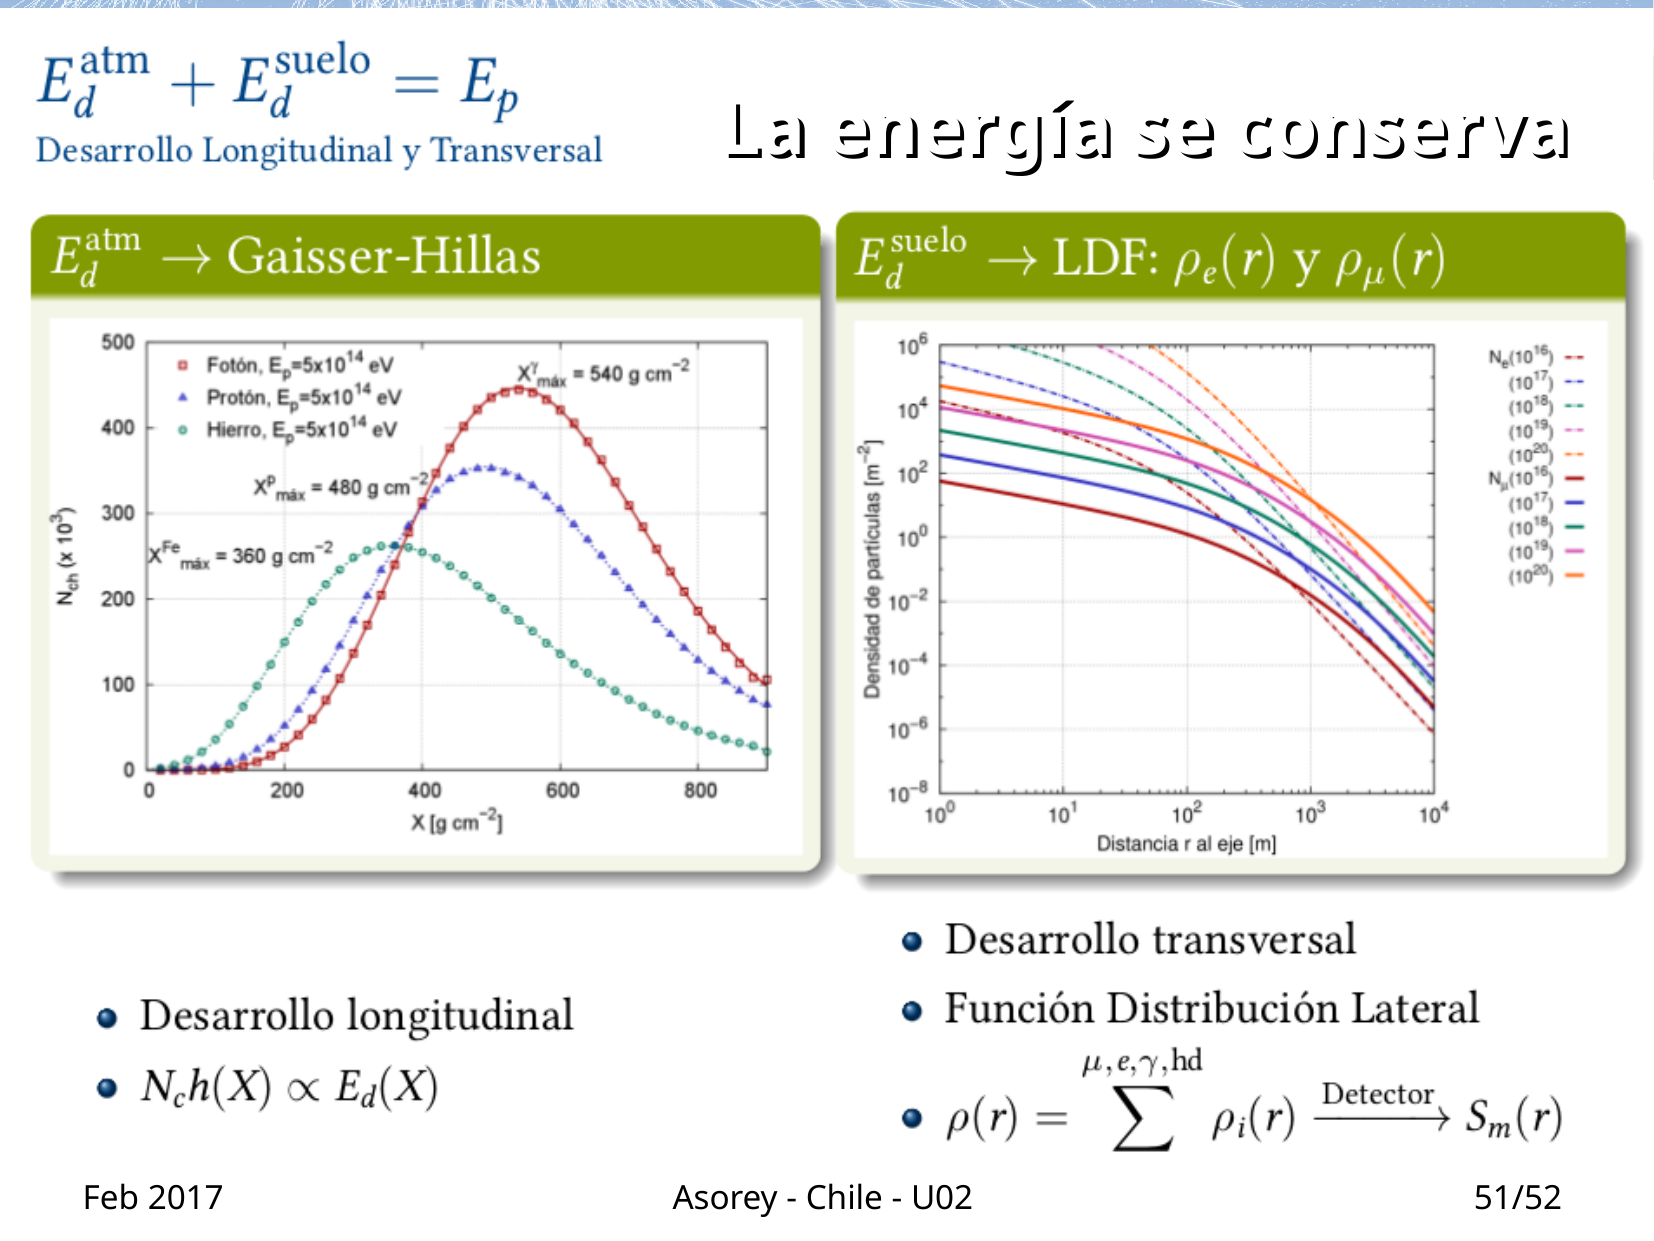

# La energía se conserva
Feb 2017
Asorey - Chile - U02
51